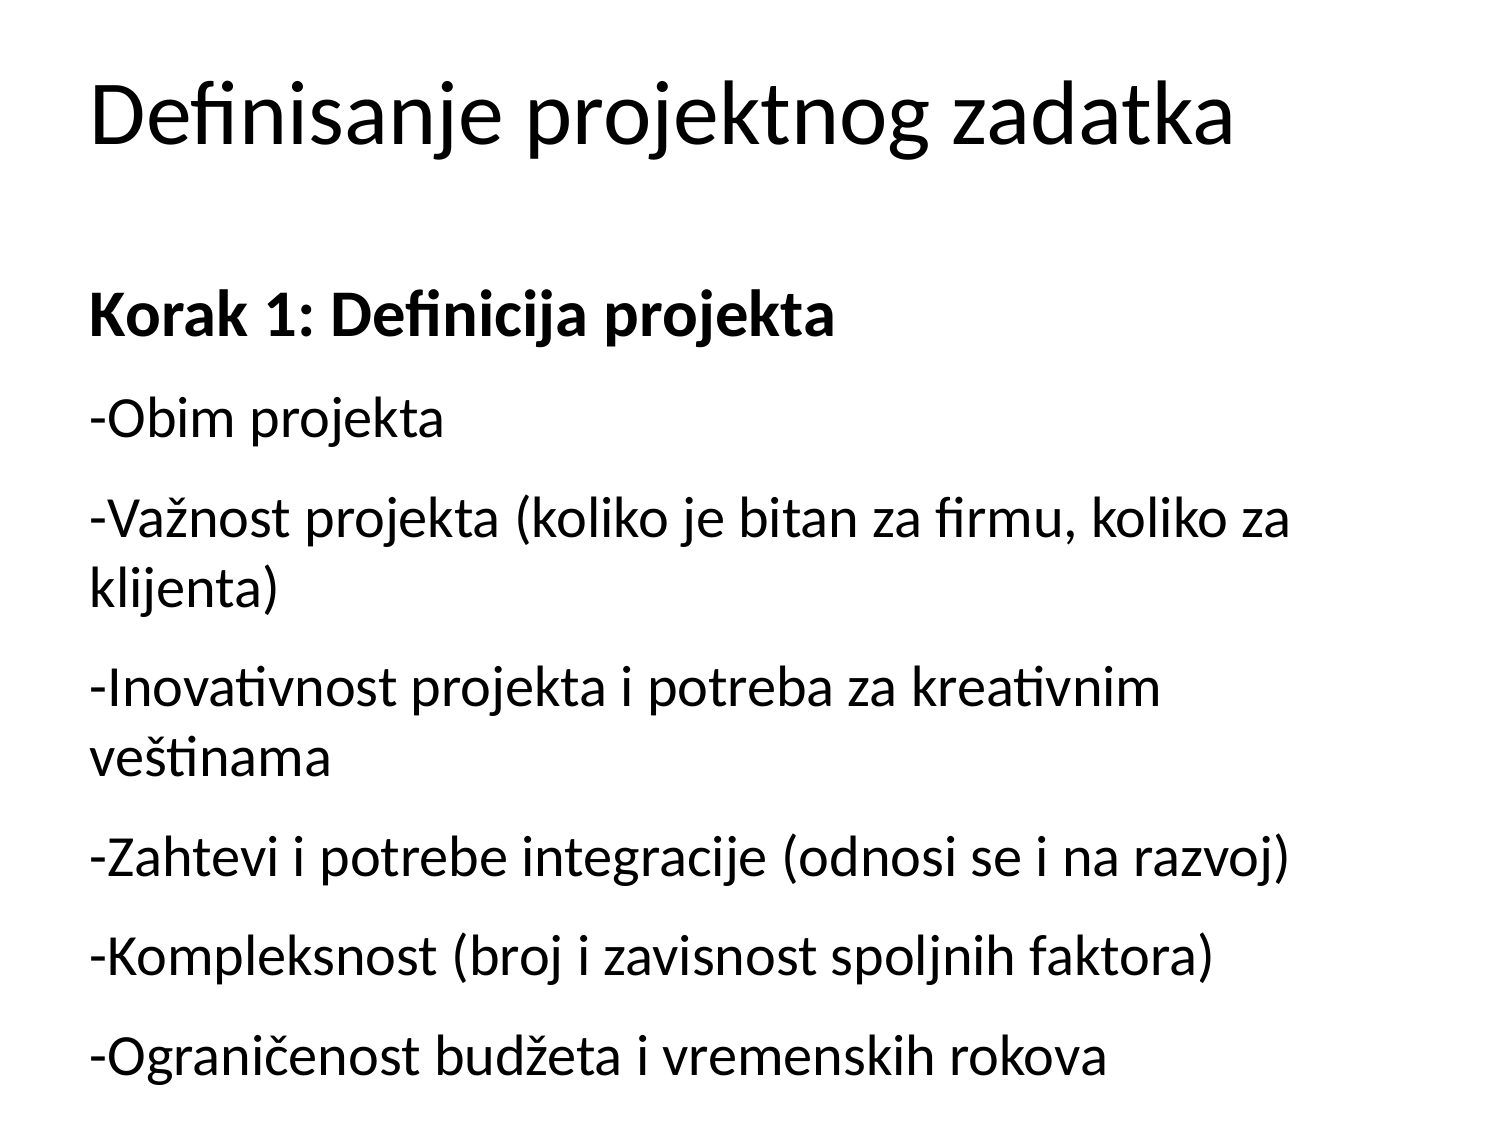

# Definisanje projektnog zadatka
Korak 1: Definicija projekta
-Obim projekta
-Važnost projekta (koliko je bitan za firmu, koliko za klijenta)
-Inovativnost projekta i potreba za kreativnim veštinama
-Zahtevi i potrebe integracije (odnosi se i na razvoj)
-Kompleksnost (broj i zavisnost spoljnih faktora)
-Ograničenost budžeta i vremenskih rokova
-Potrebni resursi (broj ljudi, uređaja) vs. trenutan broj
-Stabilnost i mogući rast resursa